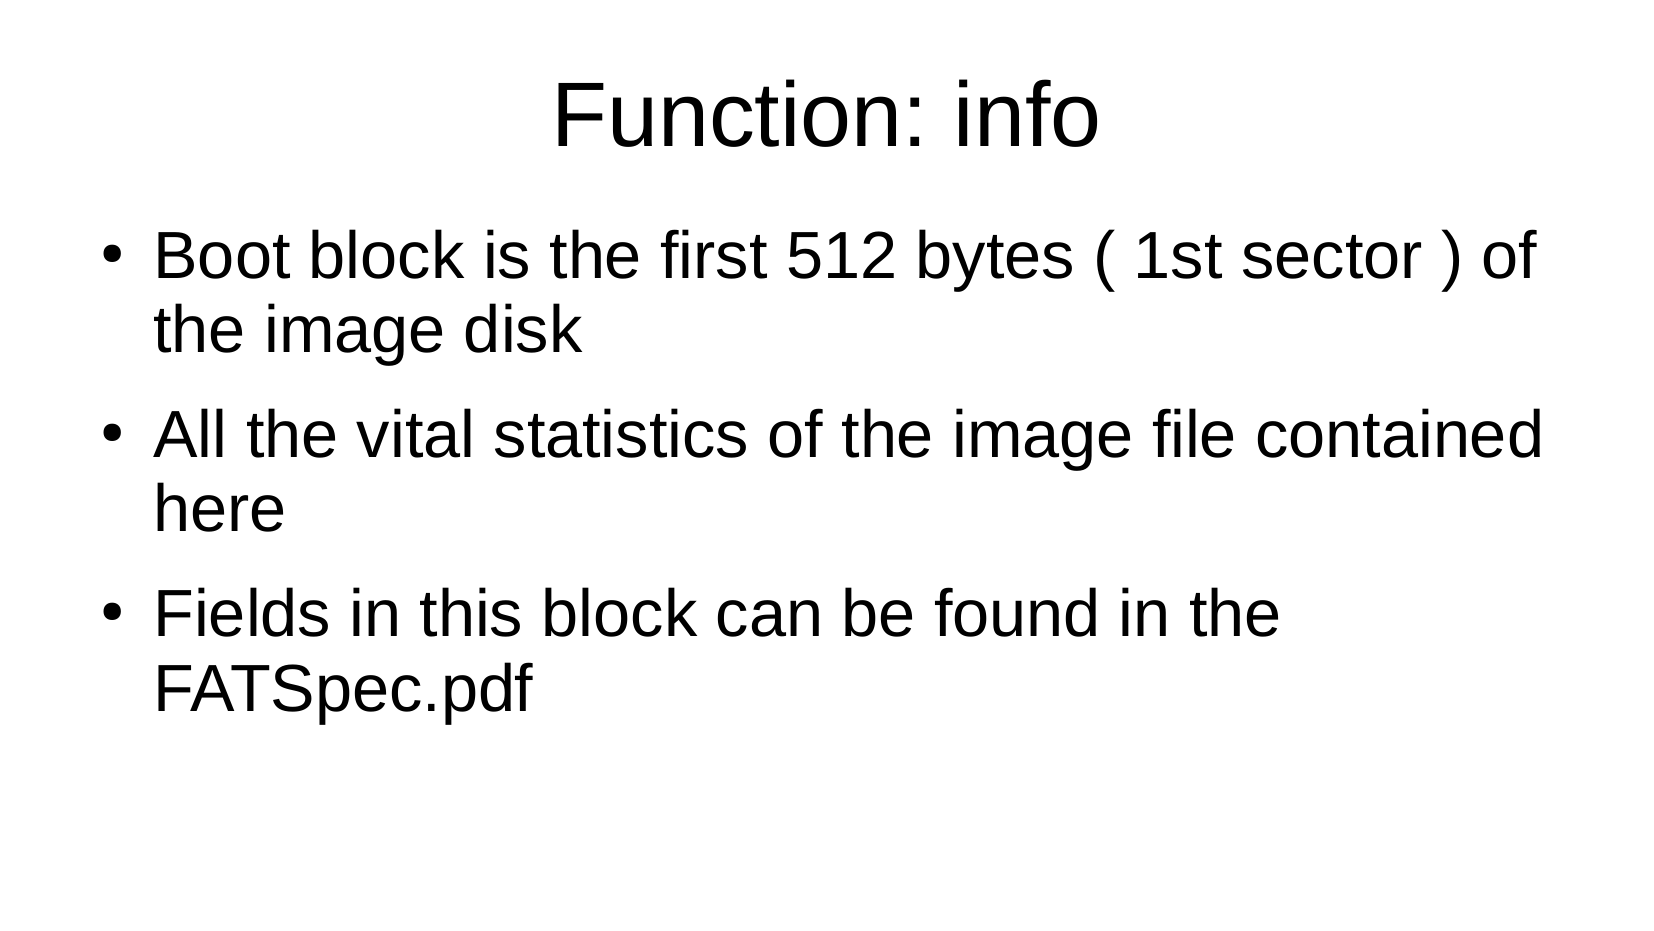

# Function: info
Boot block is the first 512 bytes ( 1st sector ) of the image disk
All the vital statistics of the image file contained here
Fields in this block can be found in the FATSpec.pdf